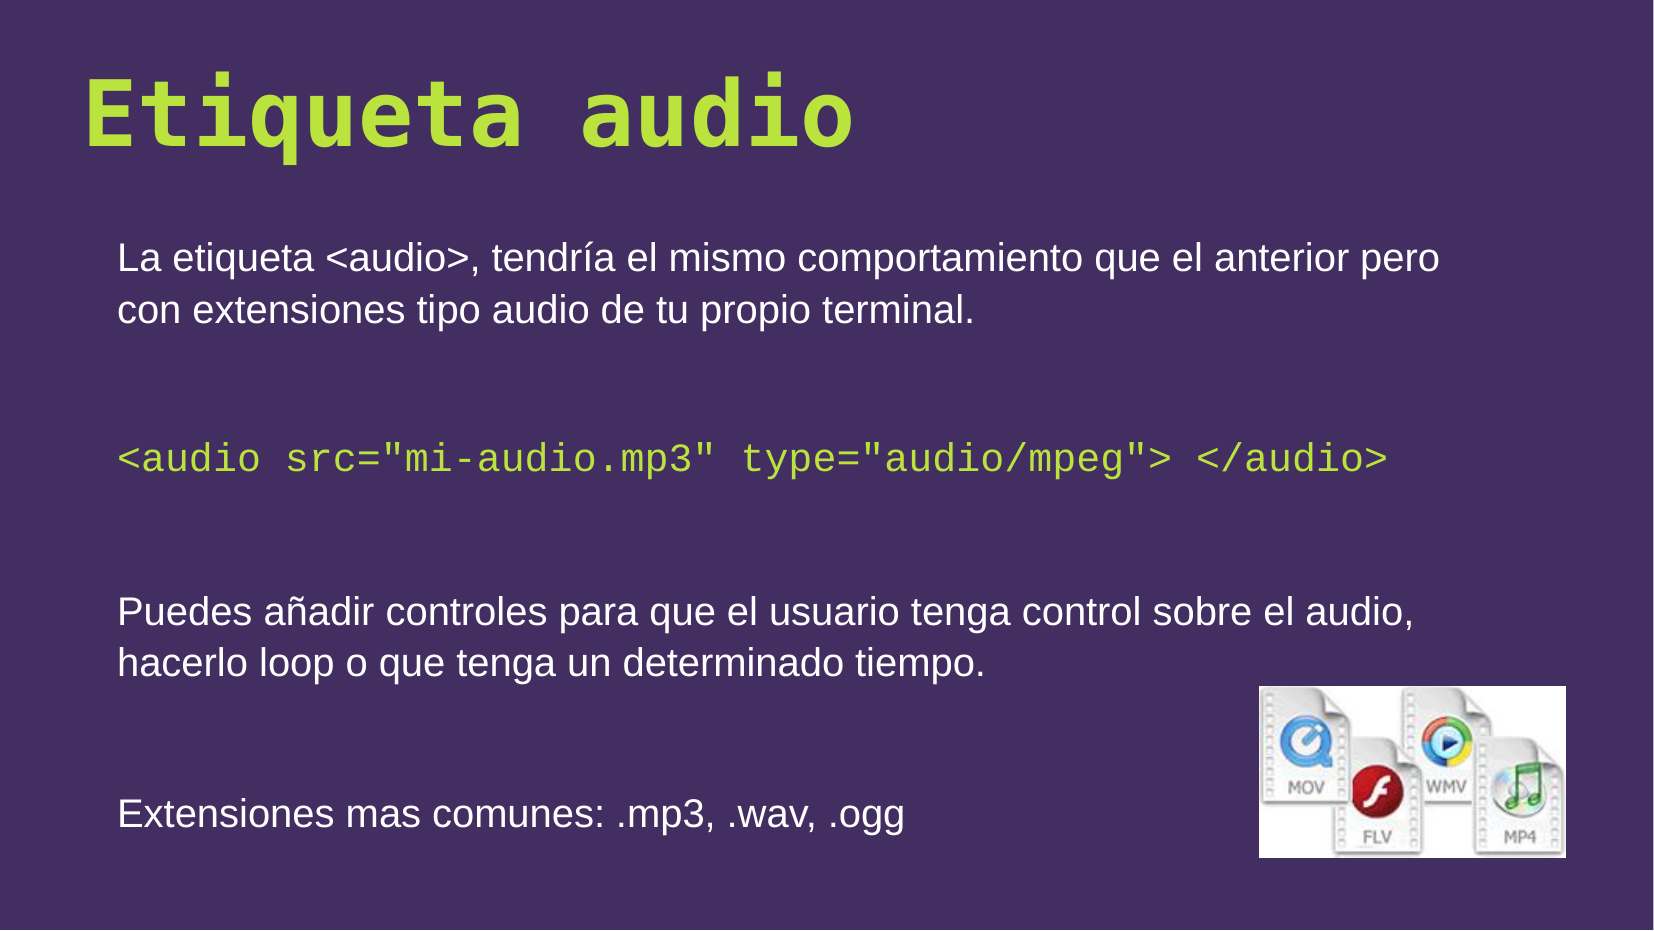

# Etiqueta audio
La etiqueta <audio>, tendría el mismo comportamiento que el anterior pero con extensiones tipo audio de tu propio terminal.
<audio src="mi-audio.mp3" type="audio/mpeg"> </audio>
Puedes añadir controles para que el usuario tenga control sobre el audio, hacerlo loop o que tenga un determinado tiempo.
Extensiones mas comunes: .mp3, .wav, .ogg